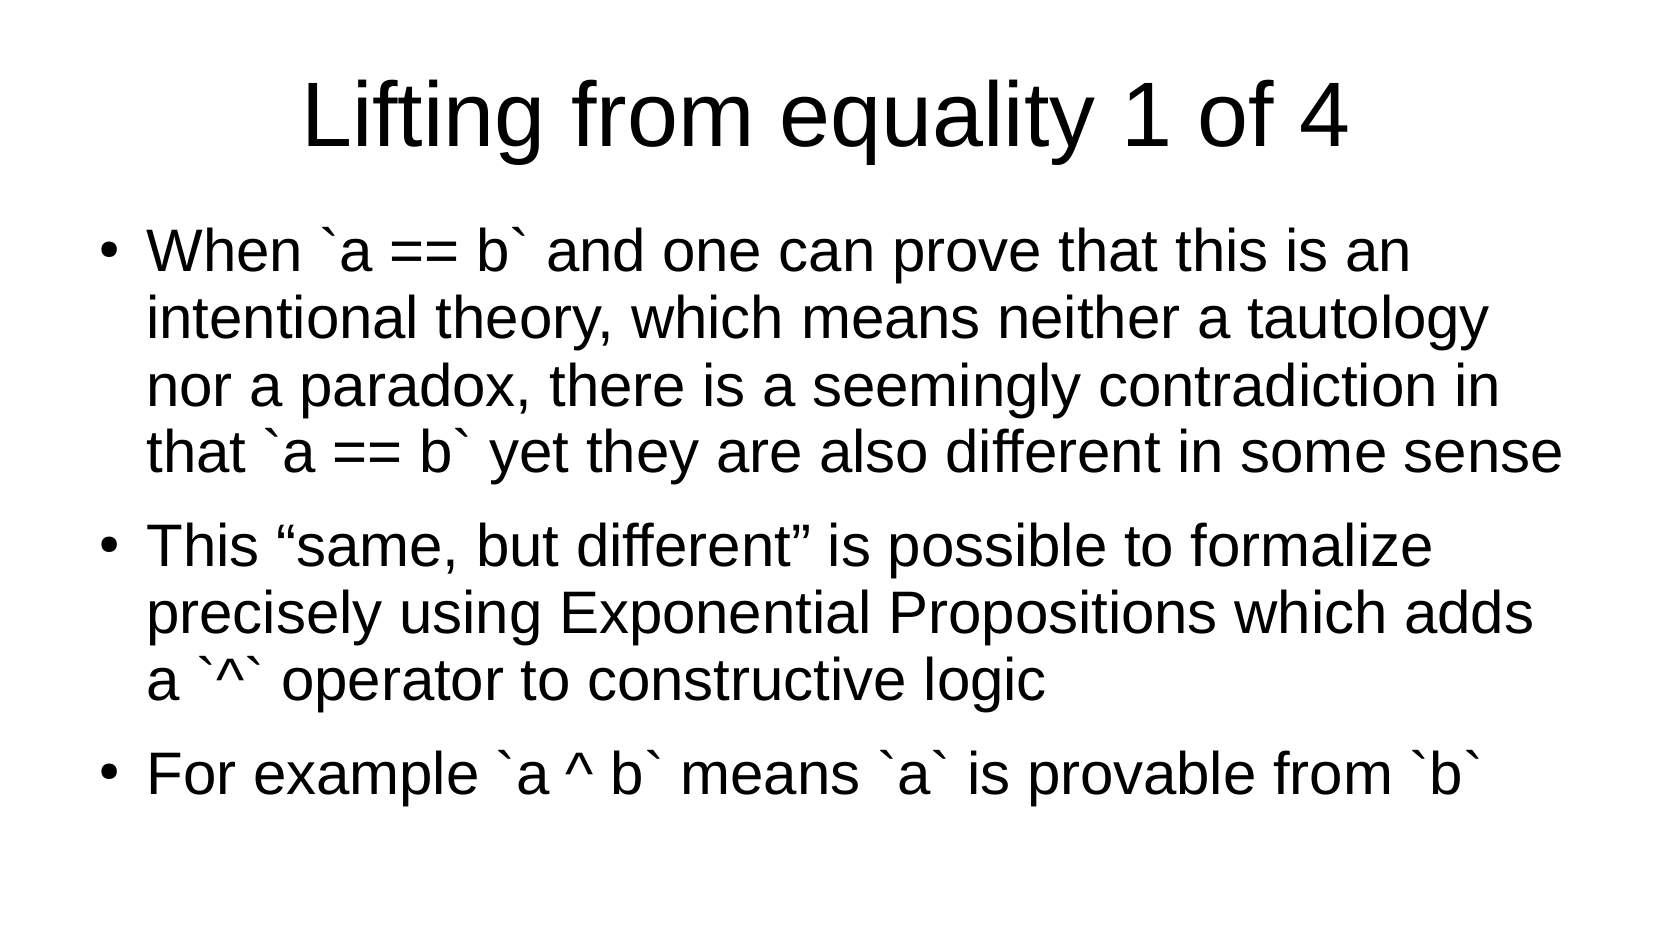

# Lifting from equality 1 of 4
When `a == b` and one can prove that this is an intentional theory, which means neither a tautology nor a paradox, there is a seemingly contradiction in that `a == b` yet they are also different in some sense
This “same, but different” is possible to formalize precisely using Exponential Propositions which adds a `^` operator to constructive logic
For example `a ^ b` means `a` is provable from `b`